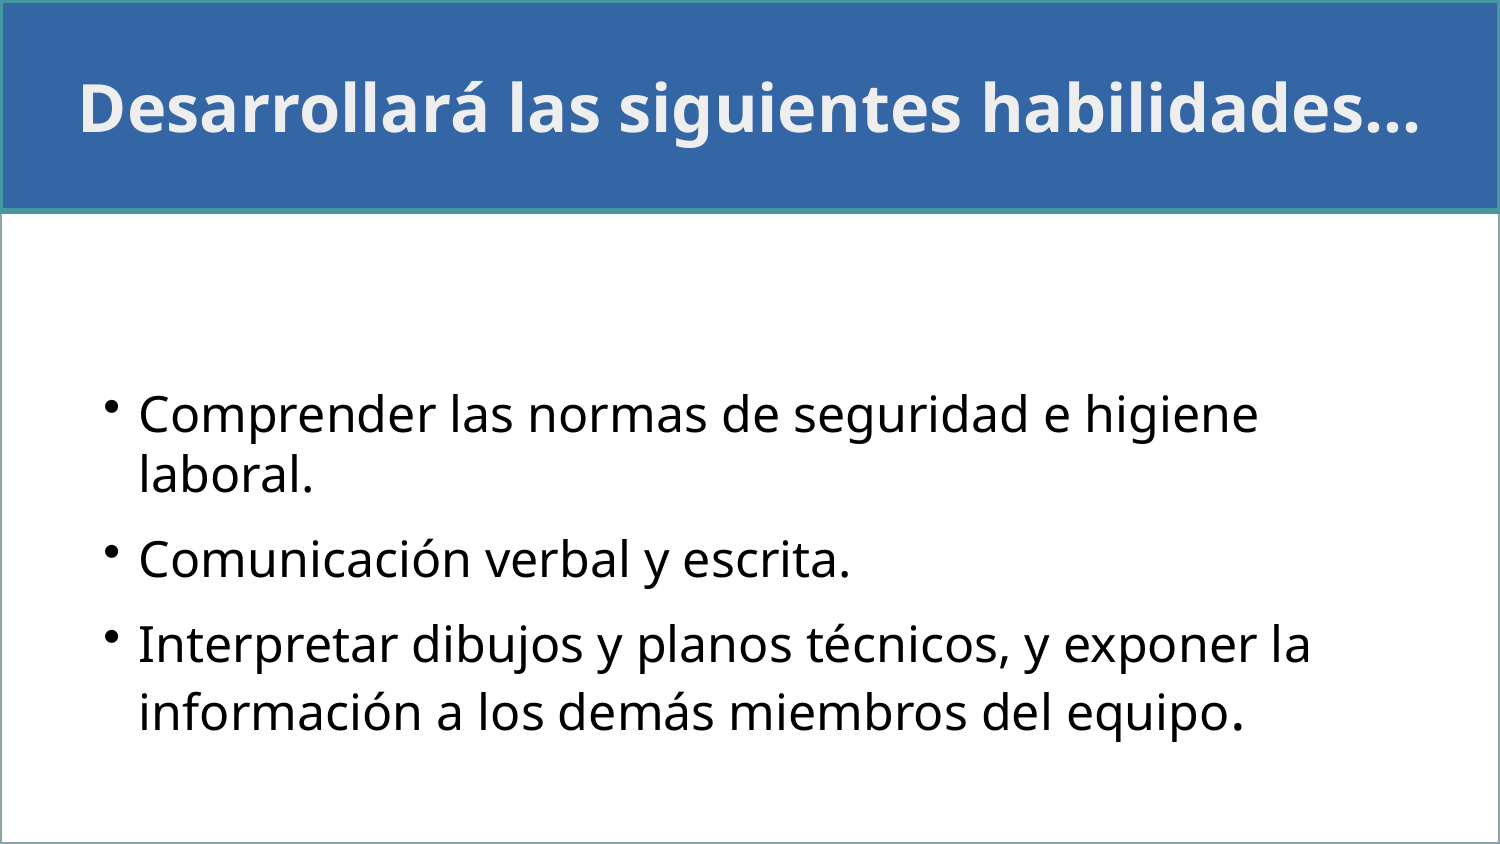

Desarrollará las siguientes habilidades...
Comprender las normas de seguridad e higiene laboral.
Comunicación verbal y escrita.
Interpretar dibujos y planos técnicos, y exponer la información a los demás miembros del equipo.